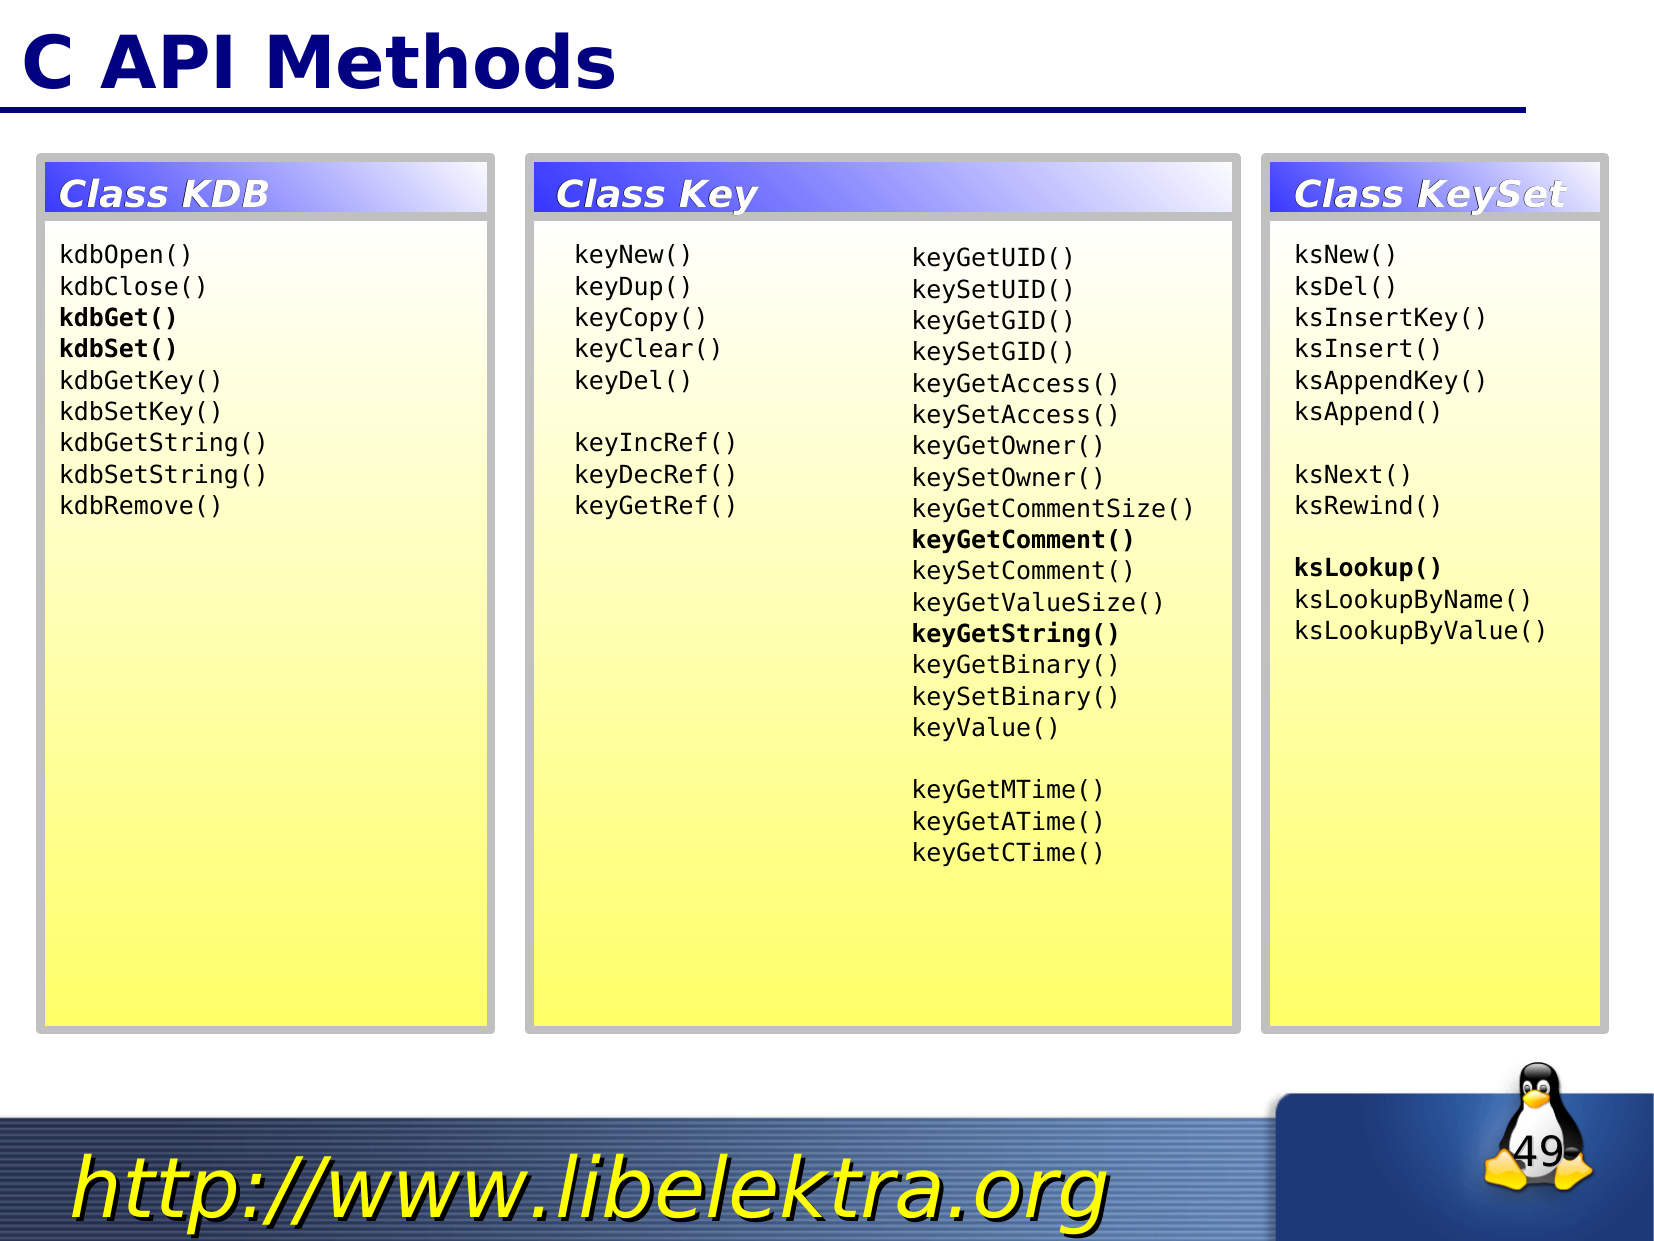

C API Methods
Class KDB
Class Key
Class KeySet
kdbOpen()
kdbClose()
kdbGet()
kdbSet()
kdbGetKey()
kdbSetKey()
kdbGetString()
kdbSetString()
kdbRemove()
keyNew()
keyDup()
keyCopy()
keyClear()
keyDel()
keyIncRef()
keyDecRef()
keyGetRef()
keyGetUID()
keySetUID()
keyGetGID()
keySetGID()
keyGetAccess()
keySetAccess()
keyGetOwner()
keySetOwner()
keyGetCommentSize()
keyGetComment()
keySetComment()
keyGetValueSize()
keyGetString()
keyGetBinary()
keySetBinary()
keyValue()
keyGetMTime()
keyGetATime()
keyGetCTime()
ksNew()
ksDel()
ksInsertKey()
ksInsert()
ksAppendKey()
ksAppend()
ksNext()
ksRewind()
ksLookup()
ksLookupByName()
ksLookupByValue()